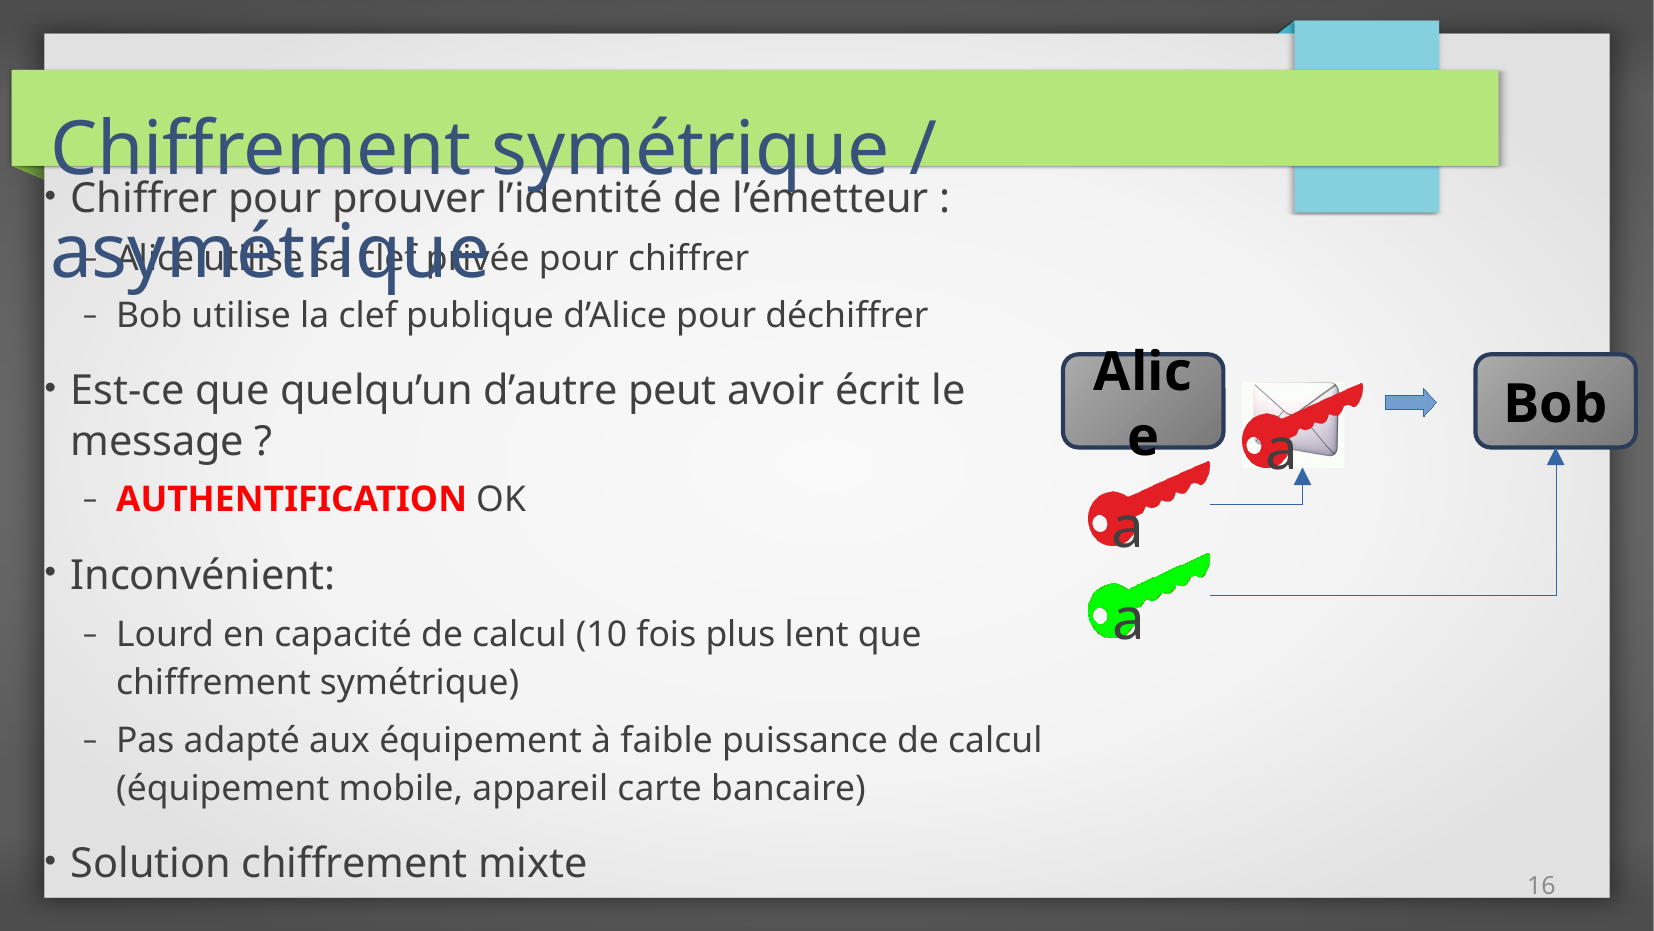

Chiffrement symétrique / asymétrique
Chiffrer pour prouver l’identité de l’émetteur :
Alice utilise sa clef privée pour chiffrer
Bob utilise la clef publique d’Alice pour déchiffrer
Est-ce que quelqu’un d’autre peut avoir écrit le message ?
AUTHENTIFICATION OK
Inconvénient:
Lourd en capacité de calcul (10 fois plus lent que chiffrement symétrique)
Pas adapté aux équipement à faible puissance de calcul (équipement mobile, appareil carte bancaire)
Solution chiffrement mixte
Alice
Bob
a
a
a